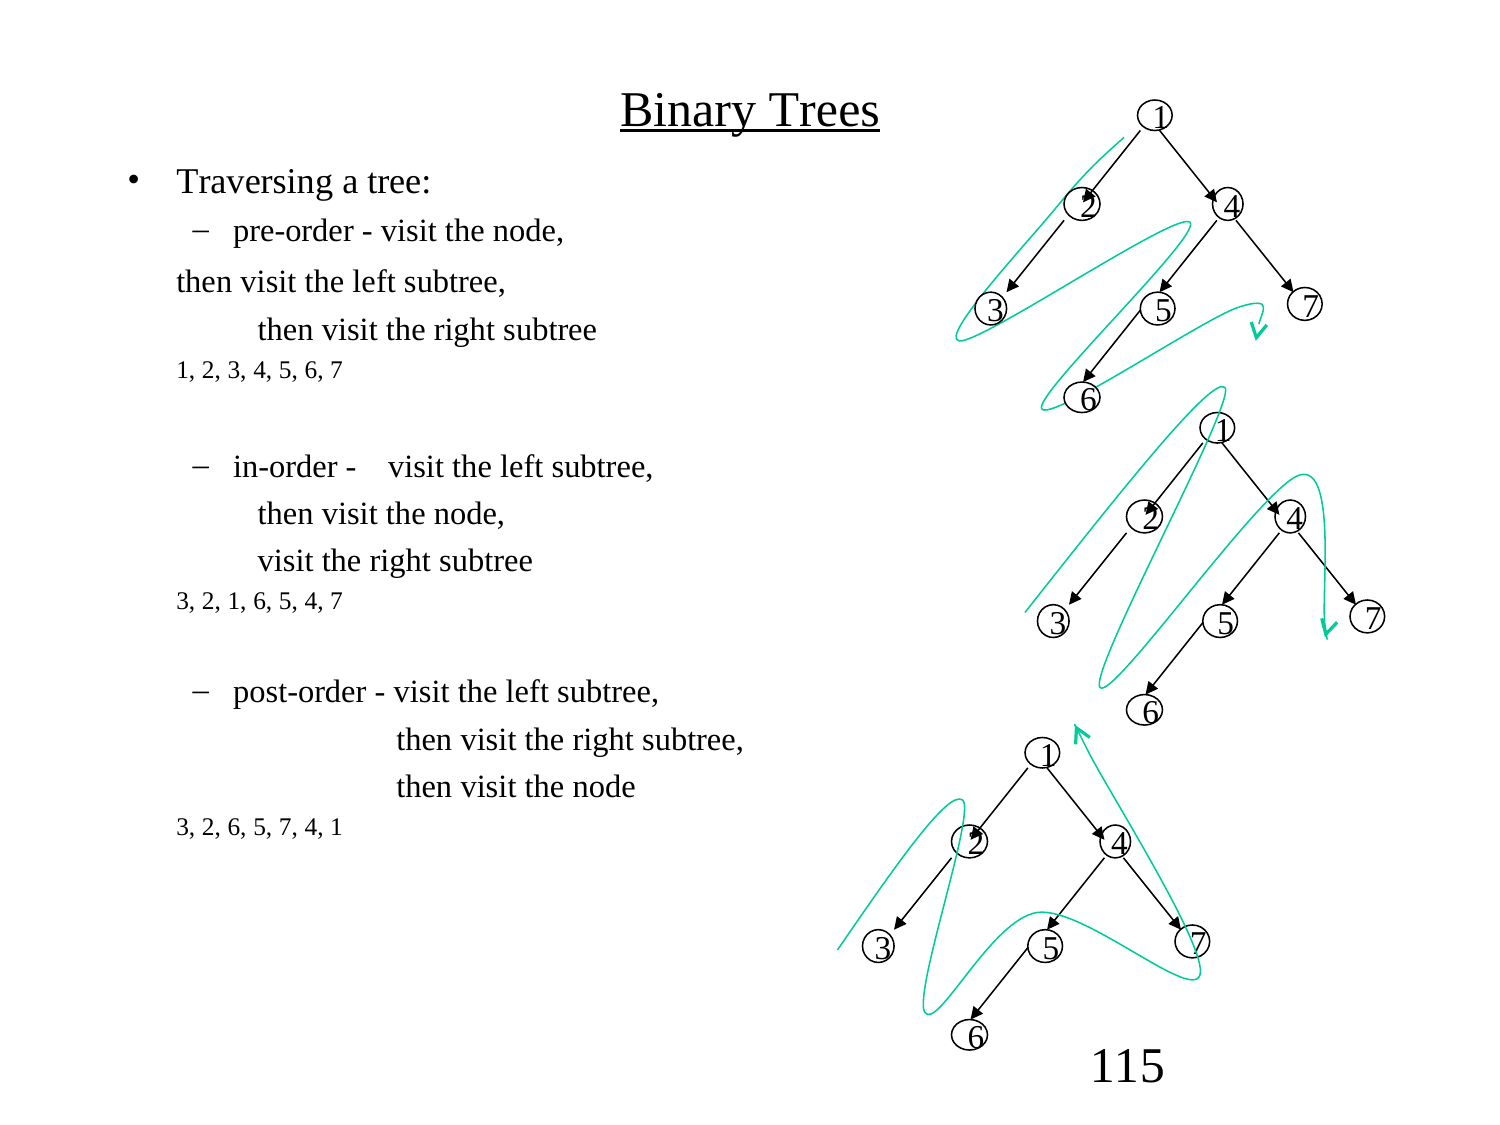

# Binary Trees
1
2
4
7
3
5
6
Traversing a tree:
pre-order - visit the node,
			then visit the left subtree,
		 	then visit the right subtree
		1, 2, 3, 4, 5, 6, 7
in-order - 	visit the left subtree,
		 	then visit the node,
		 	visit the right subtree
		3, 2, 1, 6, 5, 4, 7
post-order - visit the left subtree,
		 	 then visit the right subtree,
		 	 then visit the node
		3, 2, 6, 5, 7, 4, 1
1
2
4
7
3
5
6
1
2
4
7
3
5
6
115